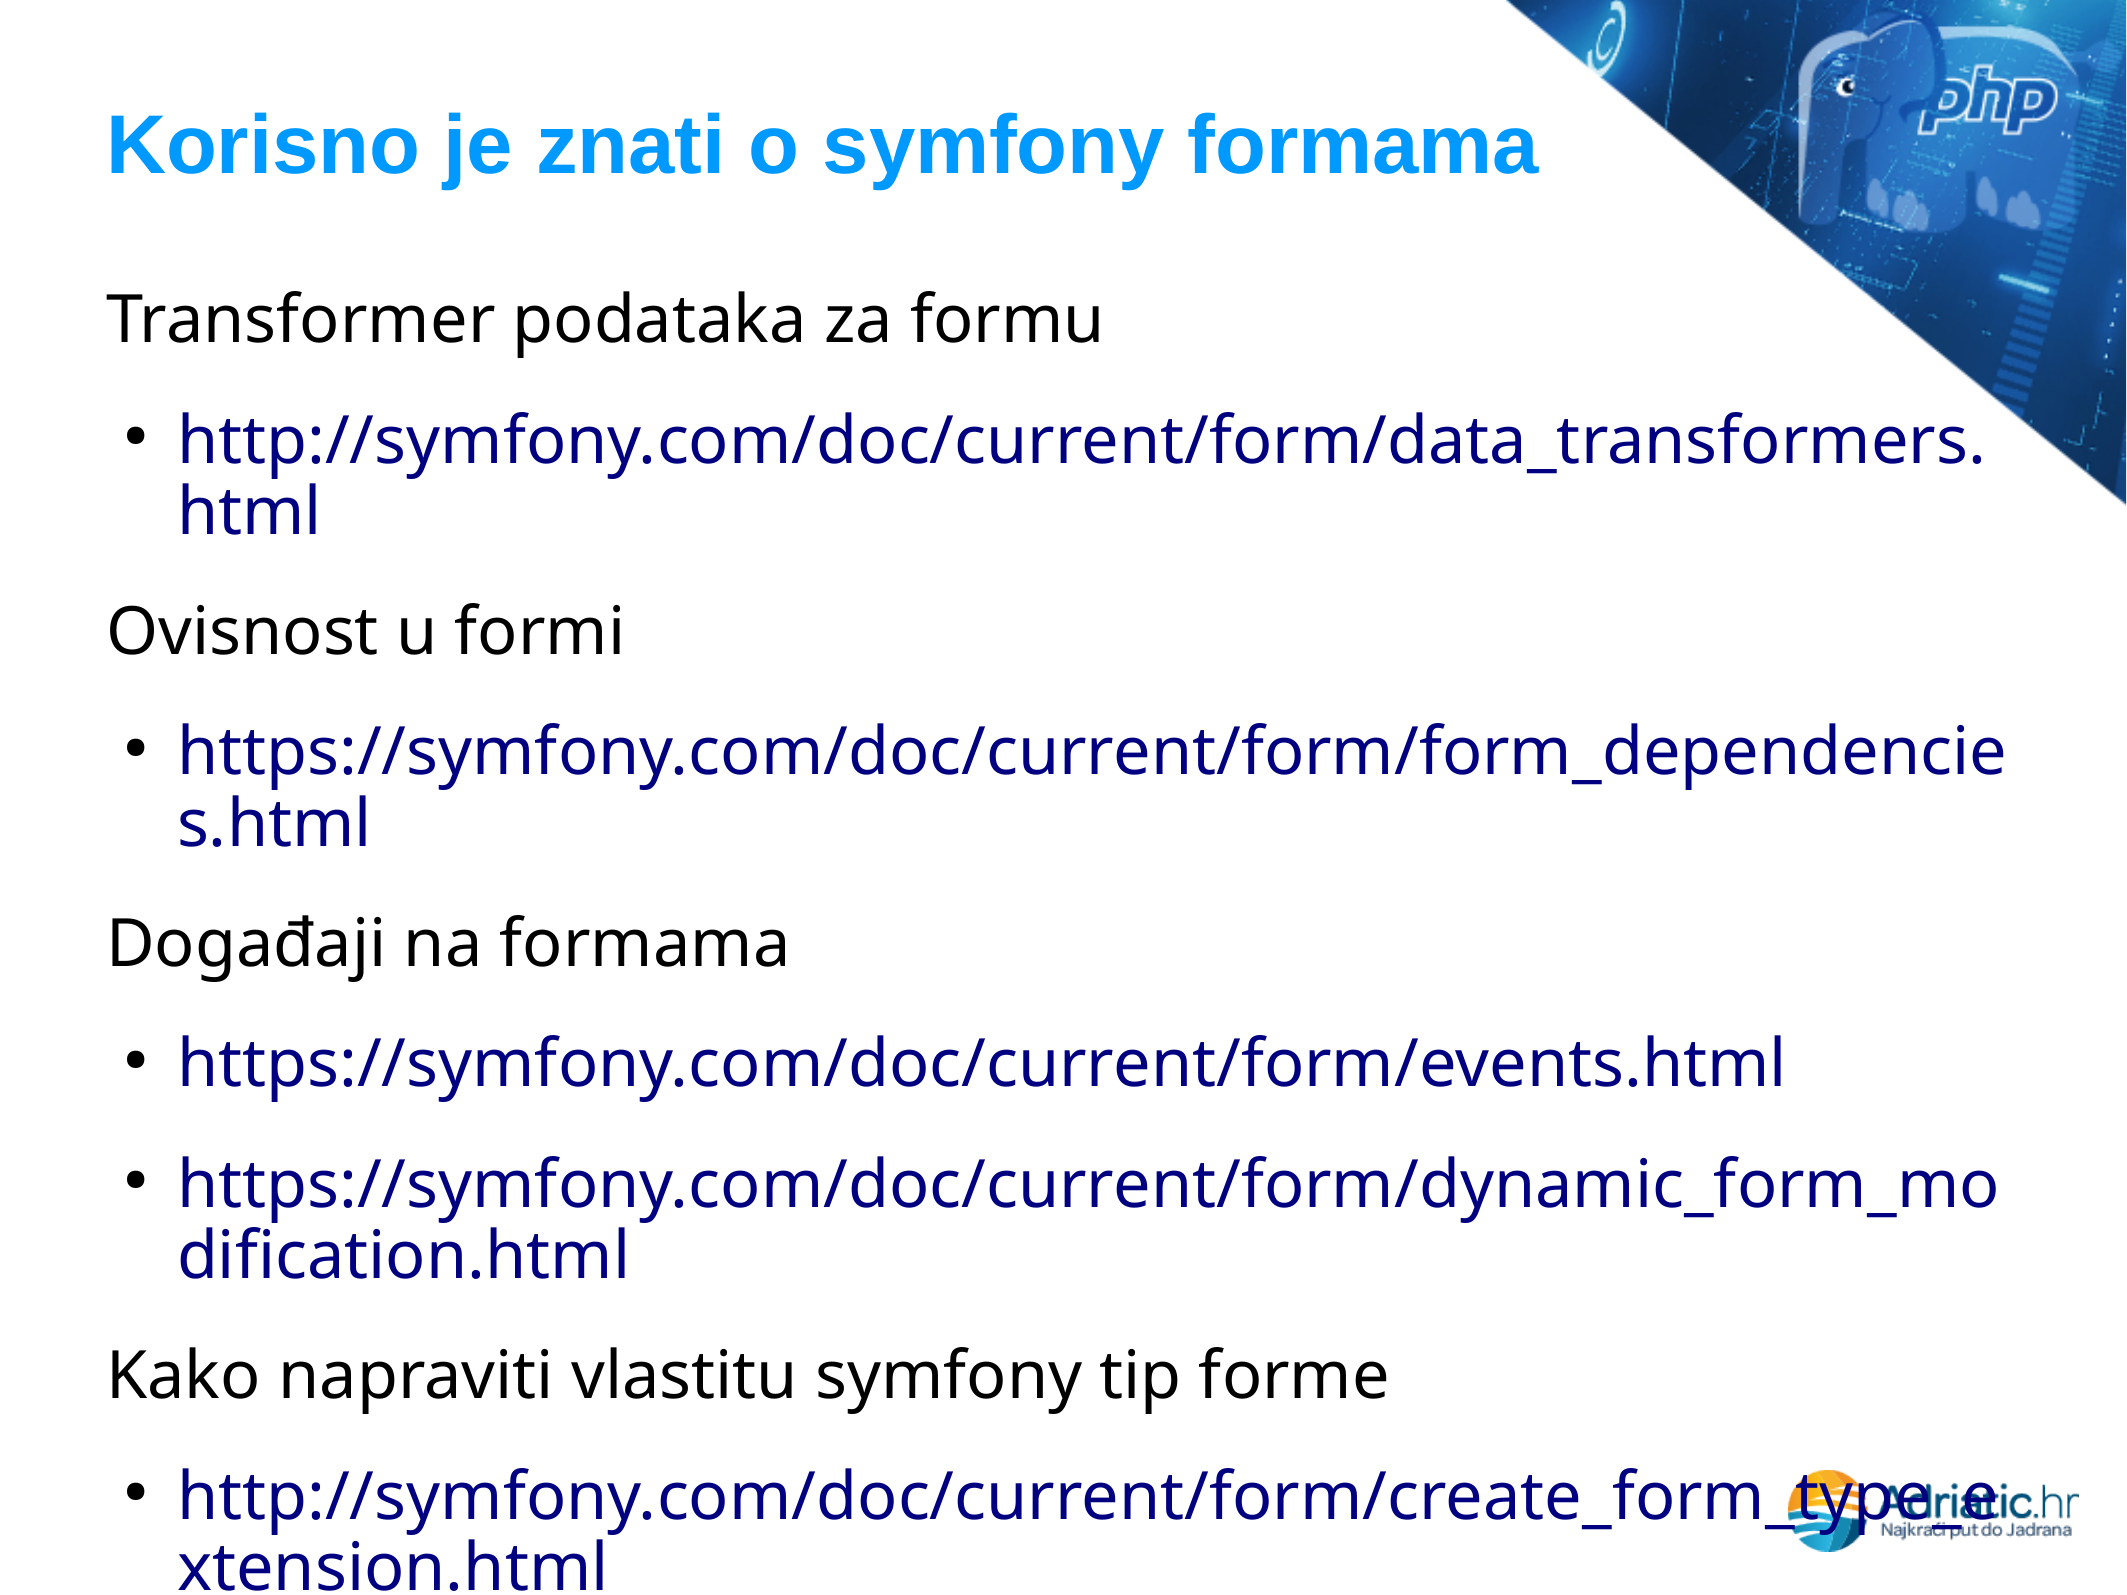

# Korisno je znati o symfony formama
Transformer podataka za formu
http://symfony.com/doc/current/form/data_transformers.html
Ovisnost u formi
https://symfony.com/doc/current/form/form_dependencies.html
Događaji na formama
https://symfony.com/doc/current/form/events.html
https://symfony.com/doc/current/form/dynamic_form_modification.html
Kako napraviti vlastitu symfony tip forme
http://symfony.com/doc/current/form/create_form_type_extension.html